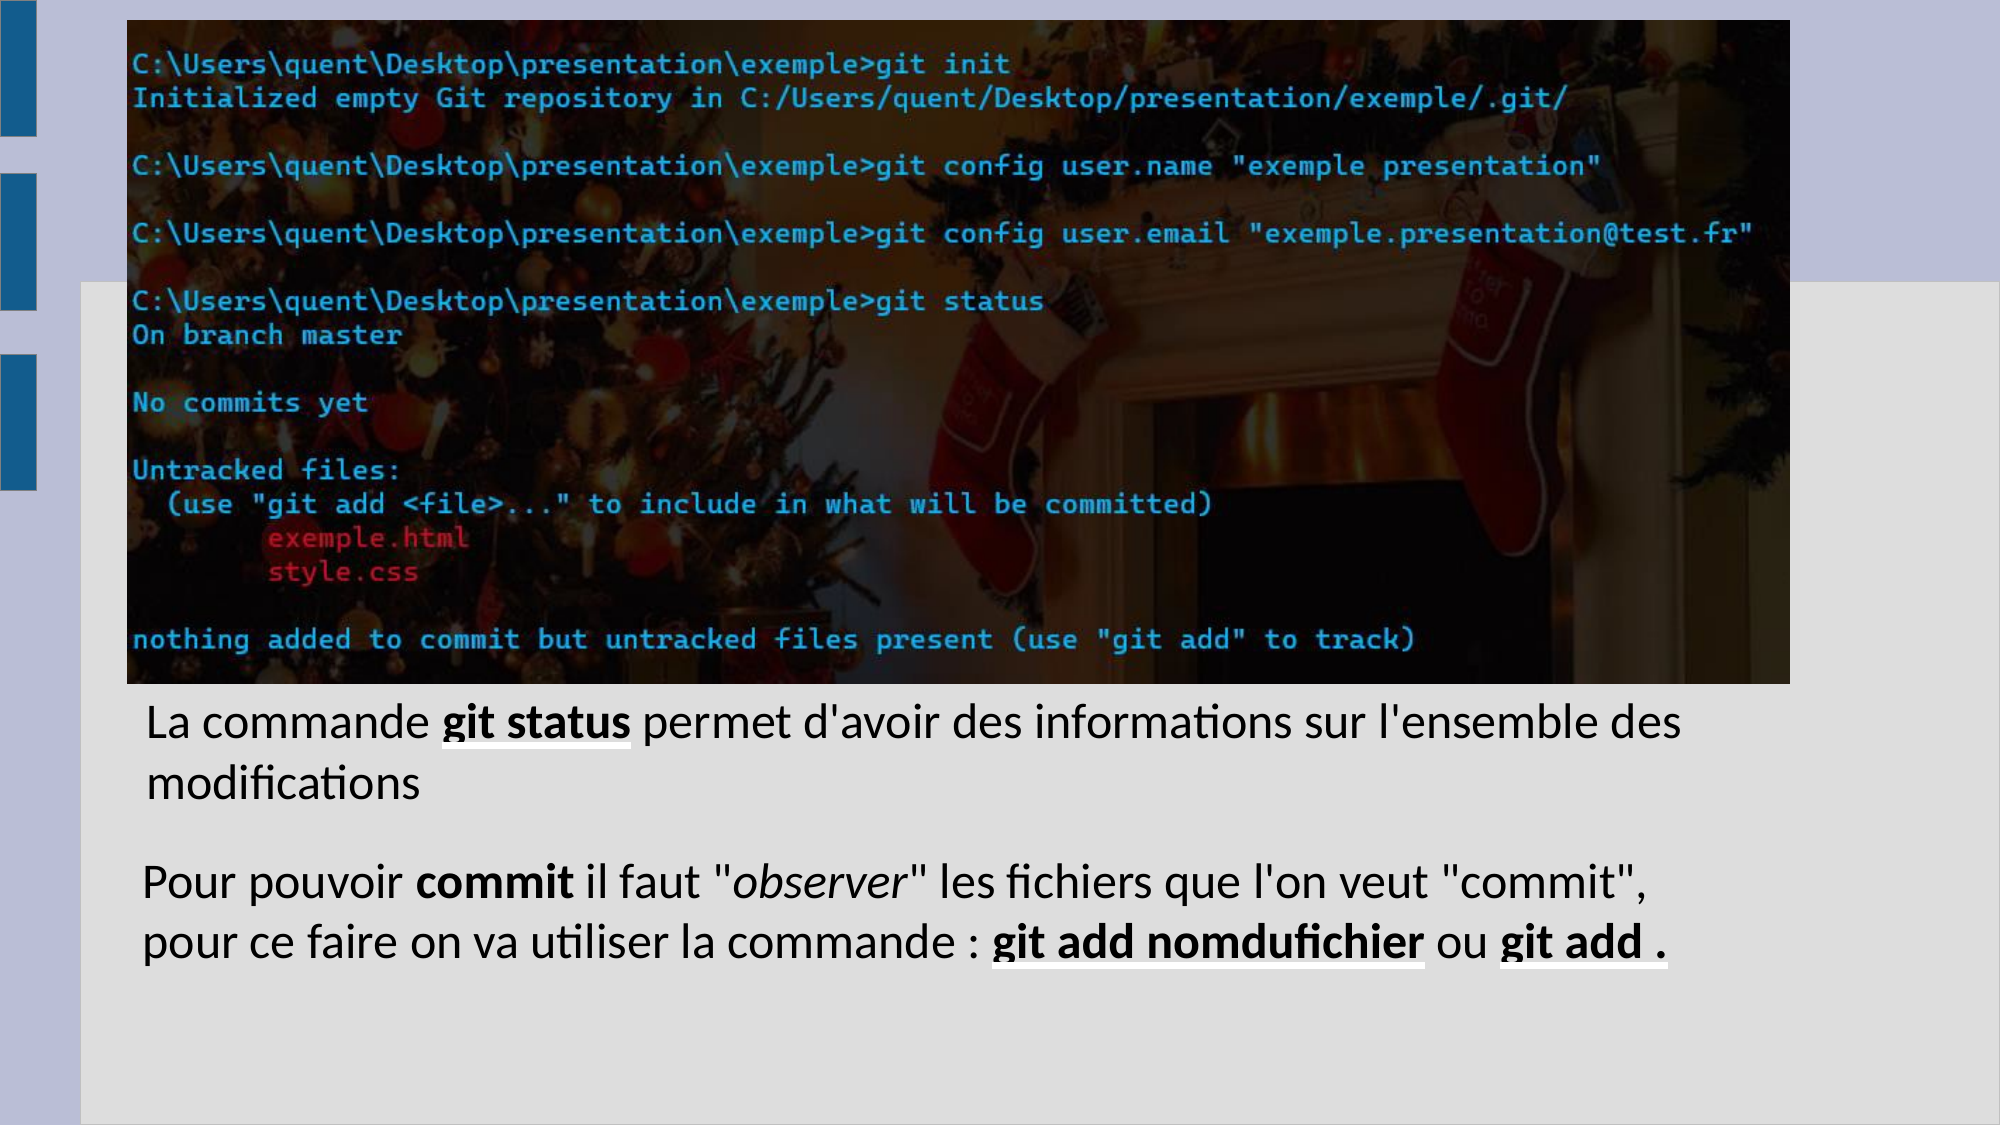

La commande git status permet d'avoir des informations sur l'ensemble des
modifications
Pour pouvoir commit il faut "observer" les fichiers que l'on veut "commit", pour ce faire on va utiliser la commande : git add nomdufichier ou git add .